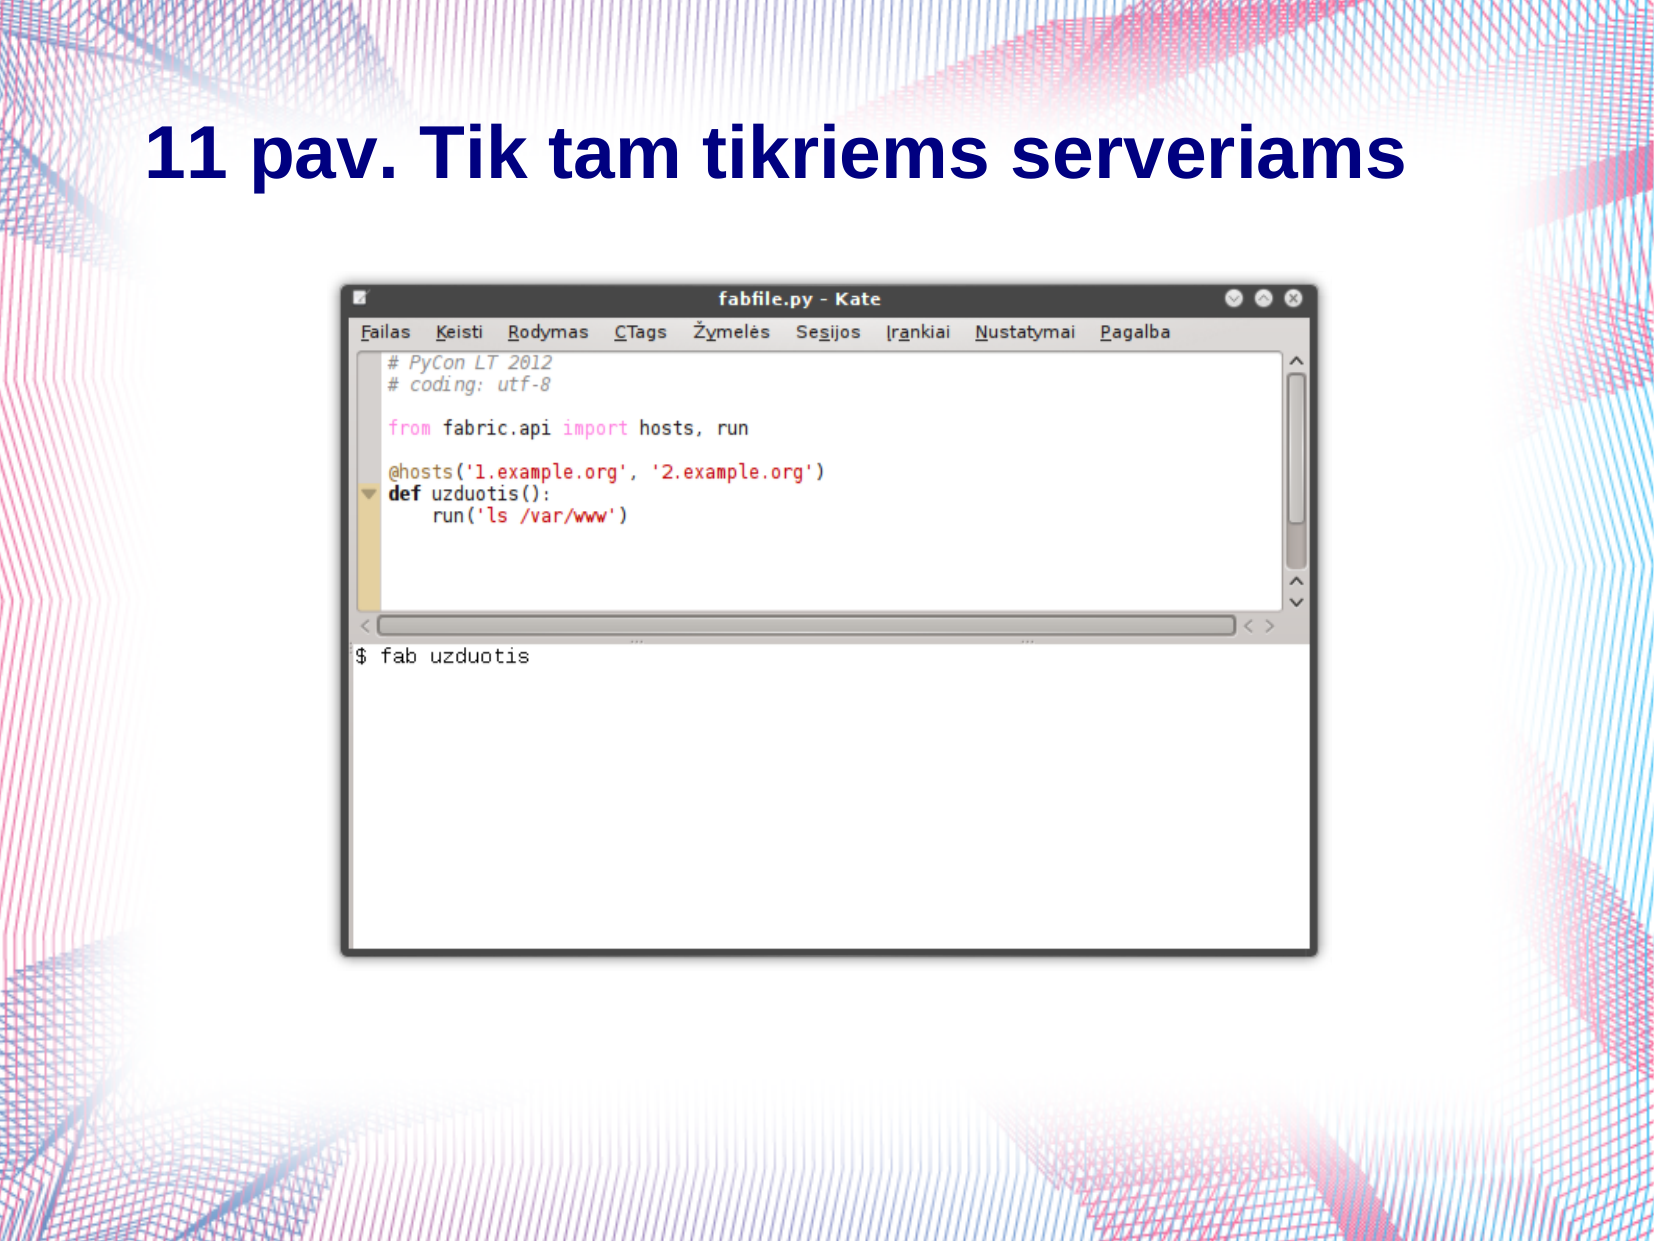

# 11 pav. Tik tam tikriems serveriams